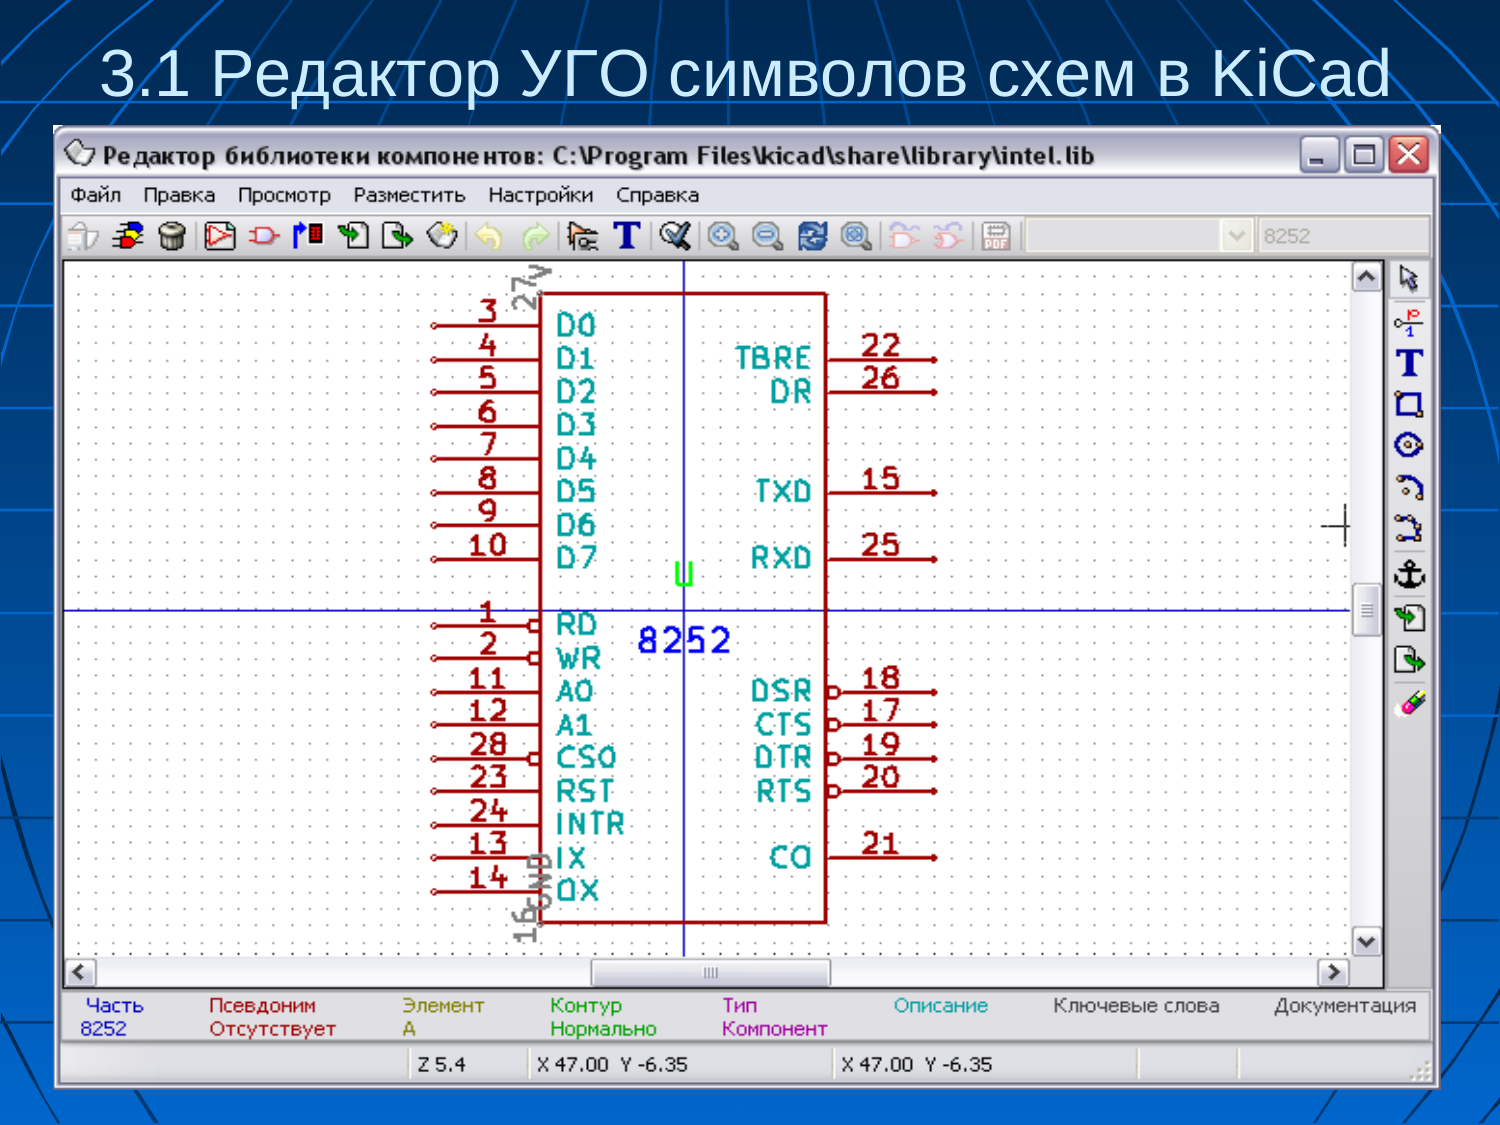

3.1 Редактор УГО символов схем в KiCad